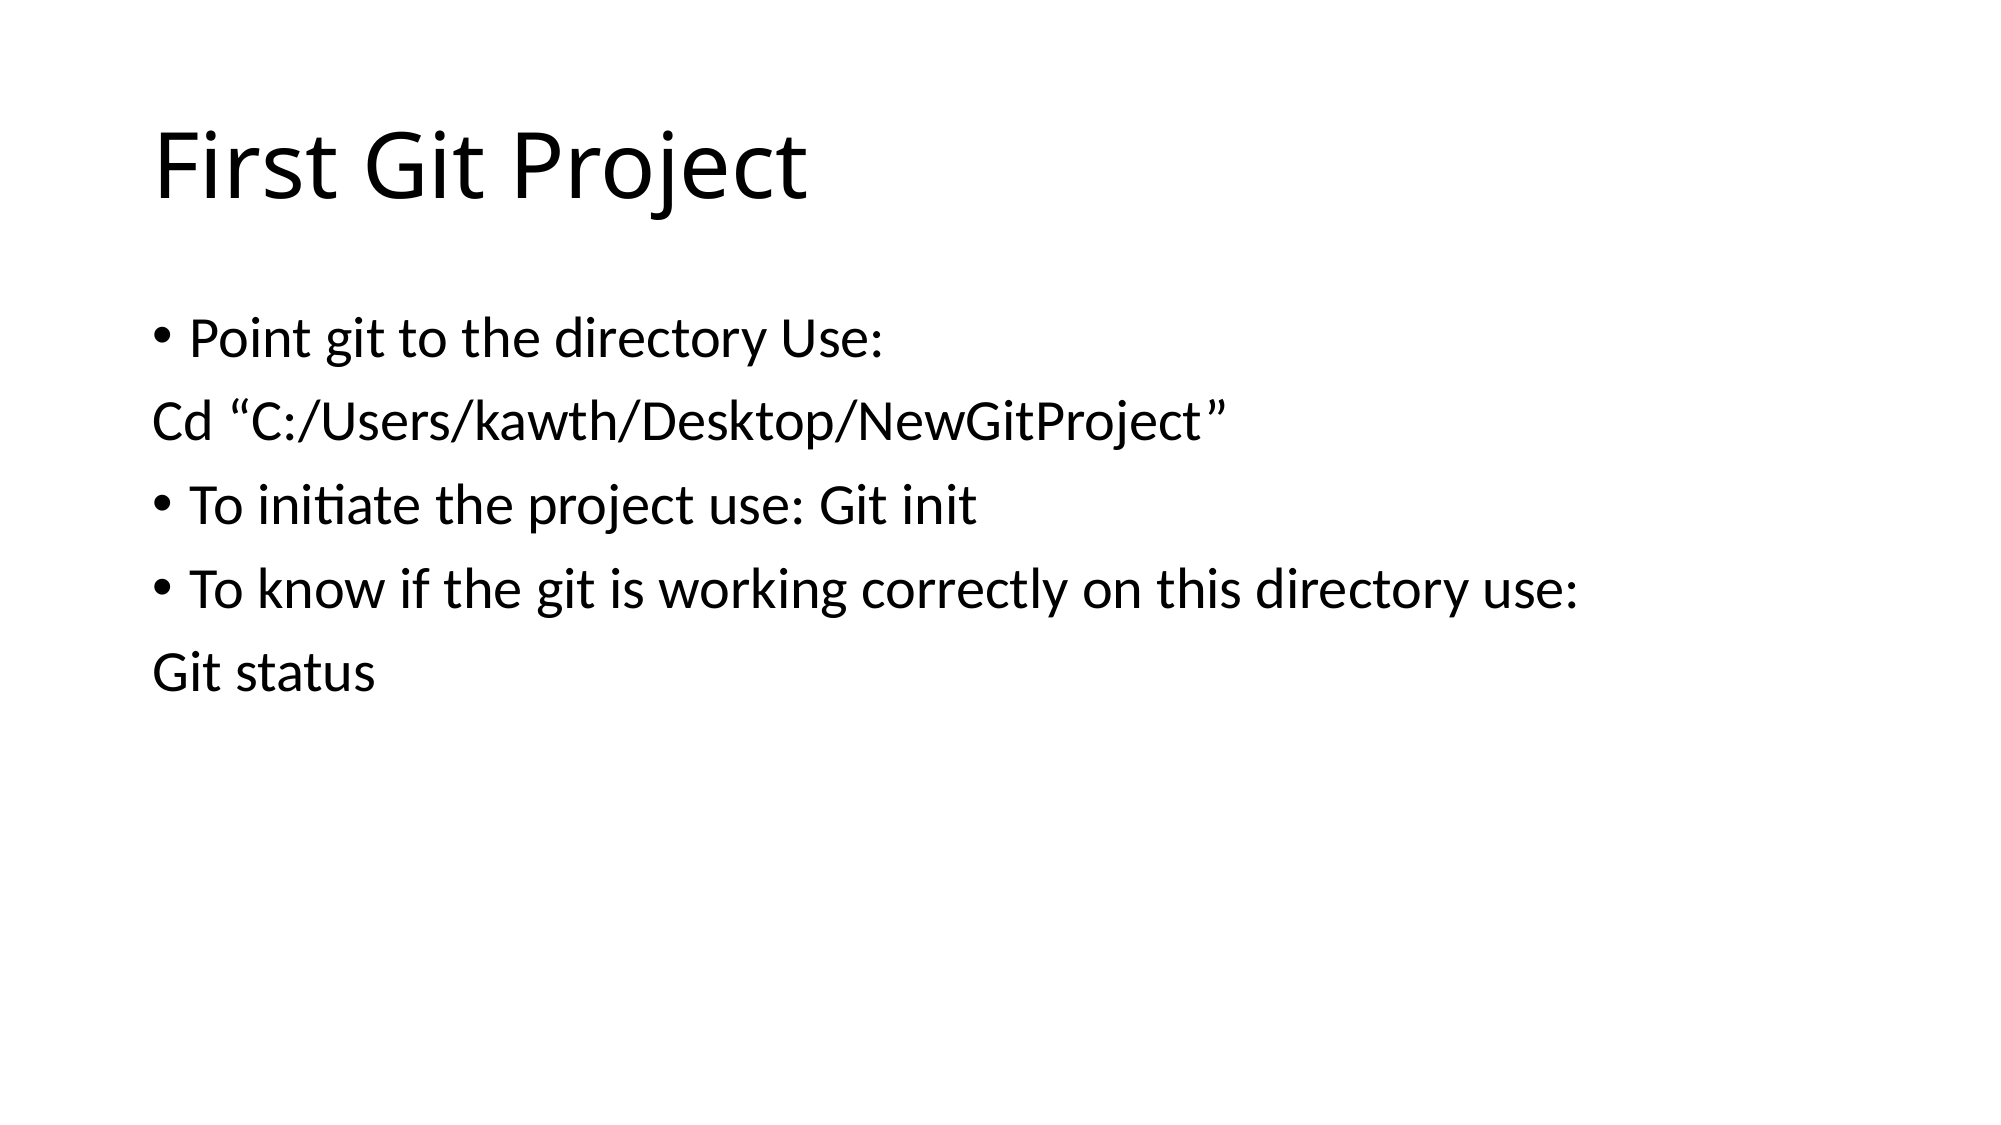

# First Git Project
Point git to the directory Use:
Cd “C:/Users/kawth/Desktop/NewGitProject”
To initiate the project use: Git init
To know if the git is working correctly on this directory use:
Git status